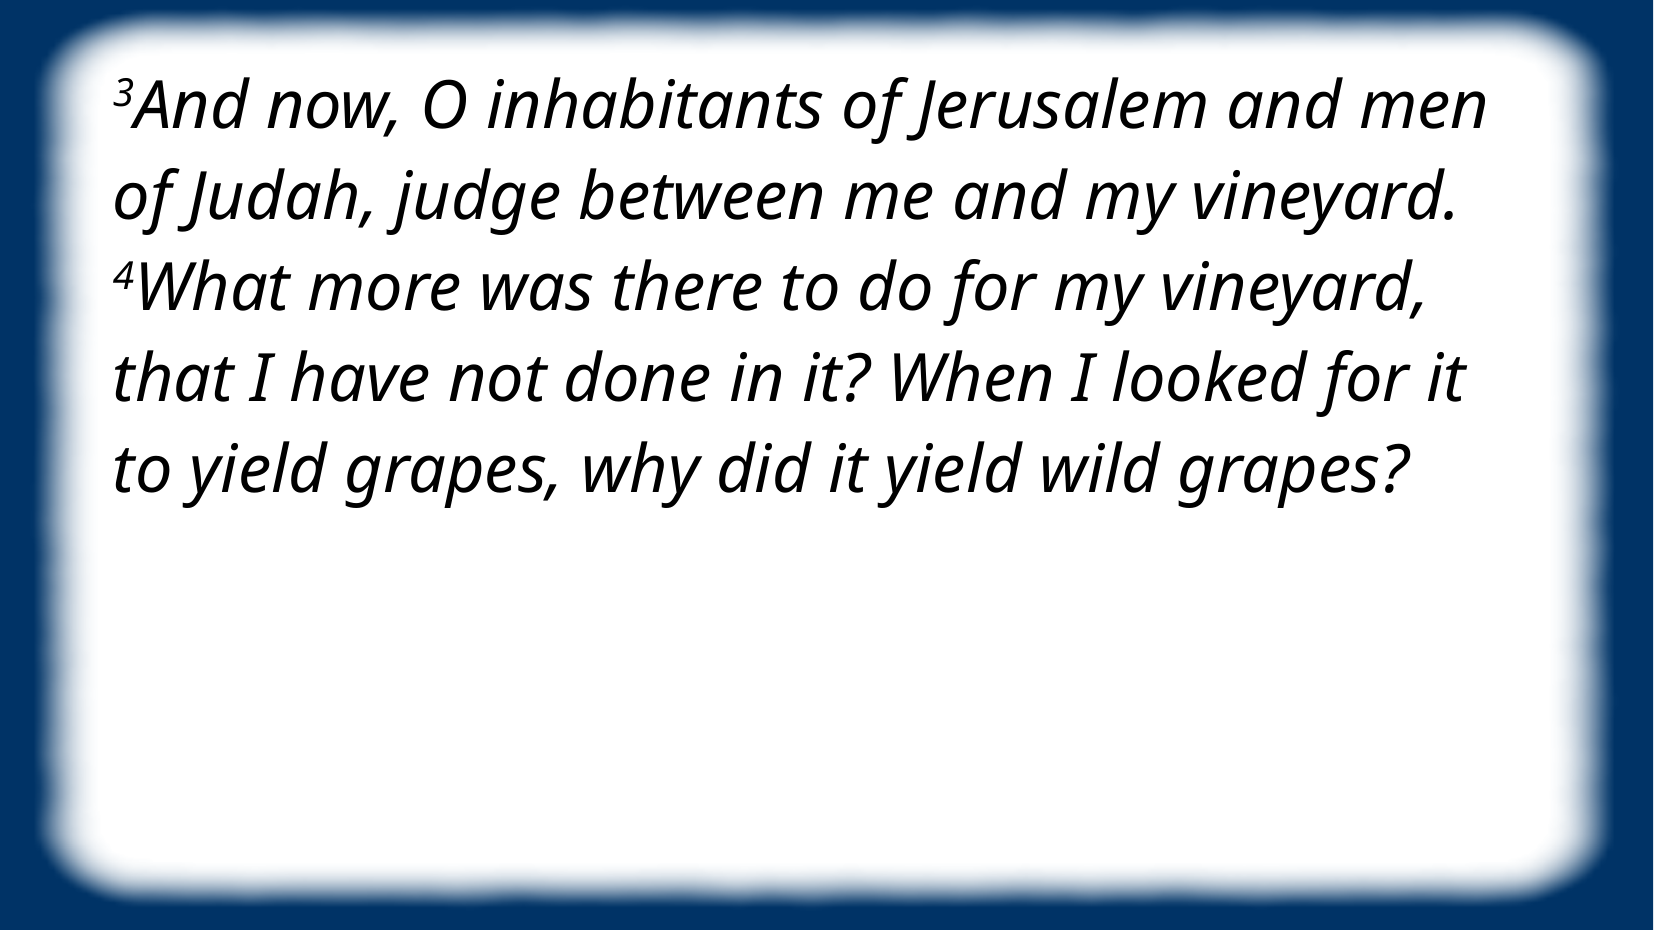

3And now, O inhabitants of Jerusalem and men
of Judah, judge between me and my vineyard. 4What more was there to do for my vineyard, that I have not done in it? When I looked for it to yield grapes, why did it yield wild grapes?